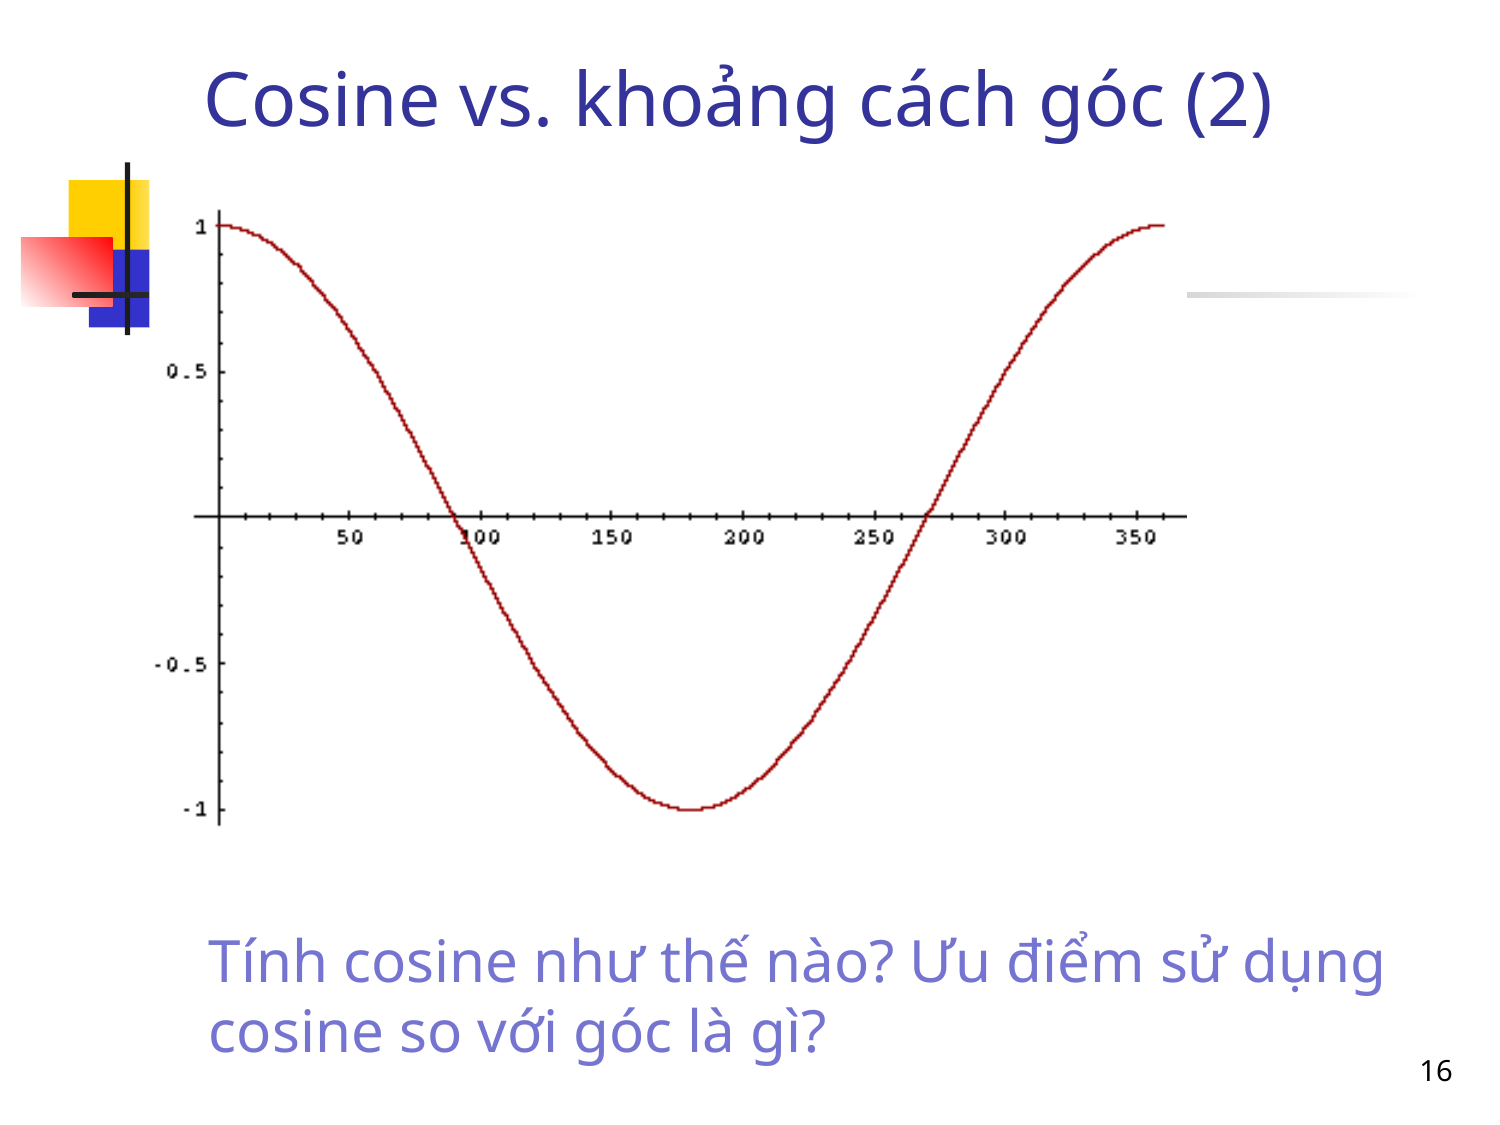

# Cosine vs. khoảng cách góc (2)
Tính cosine như thế nào? Ưu điểm sử dụng cosine so với góc là gì?